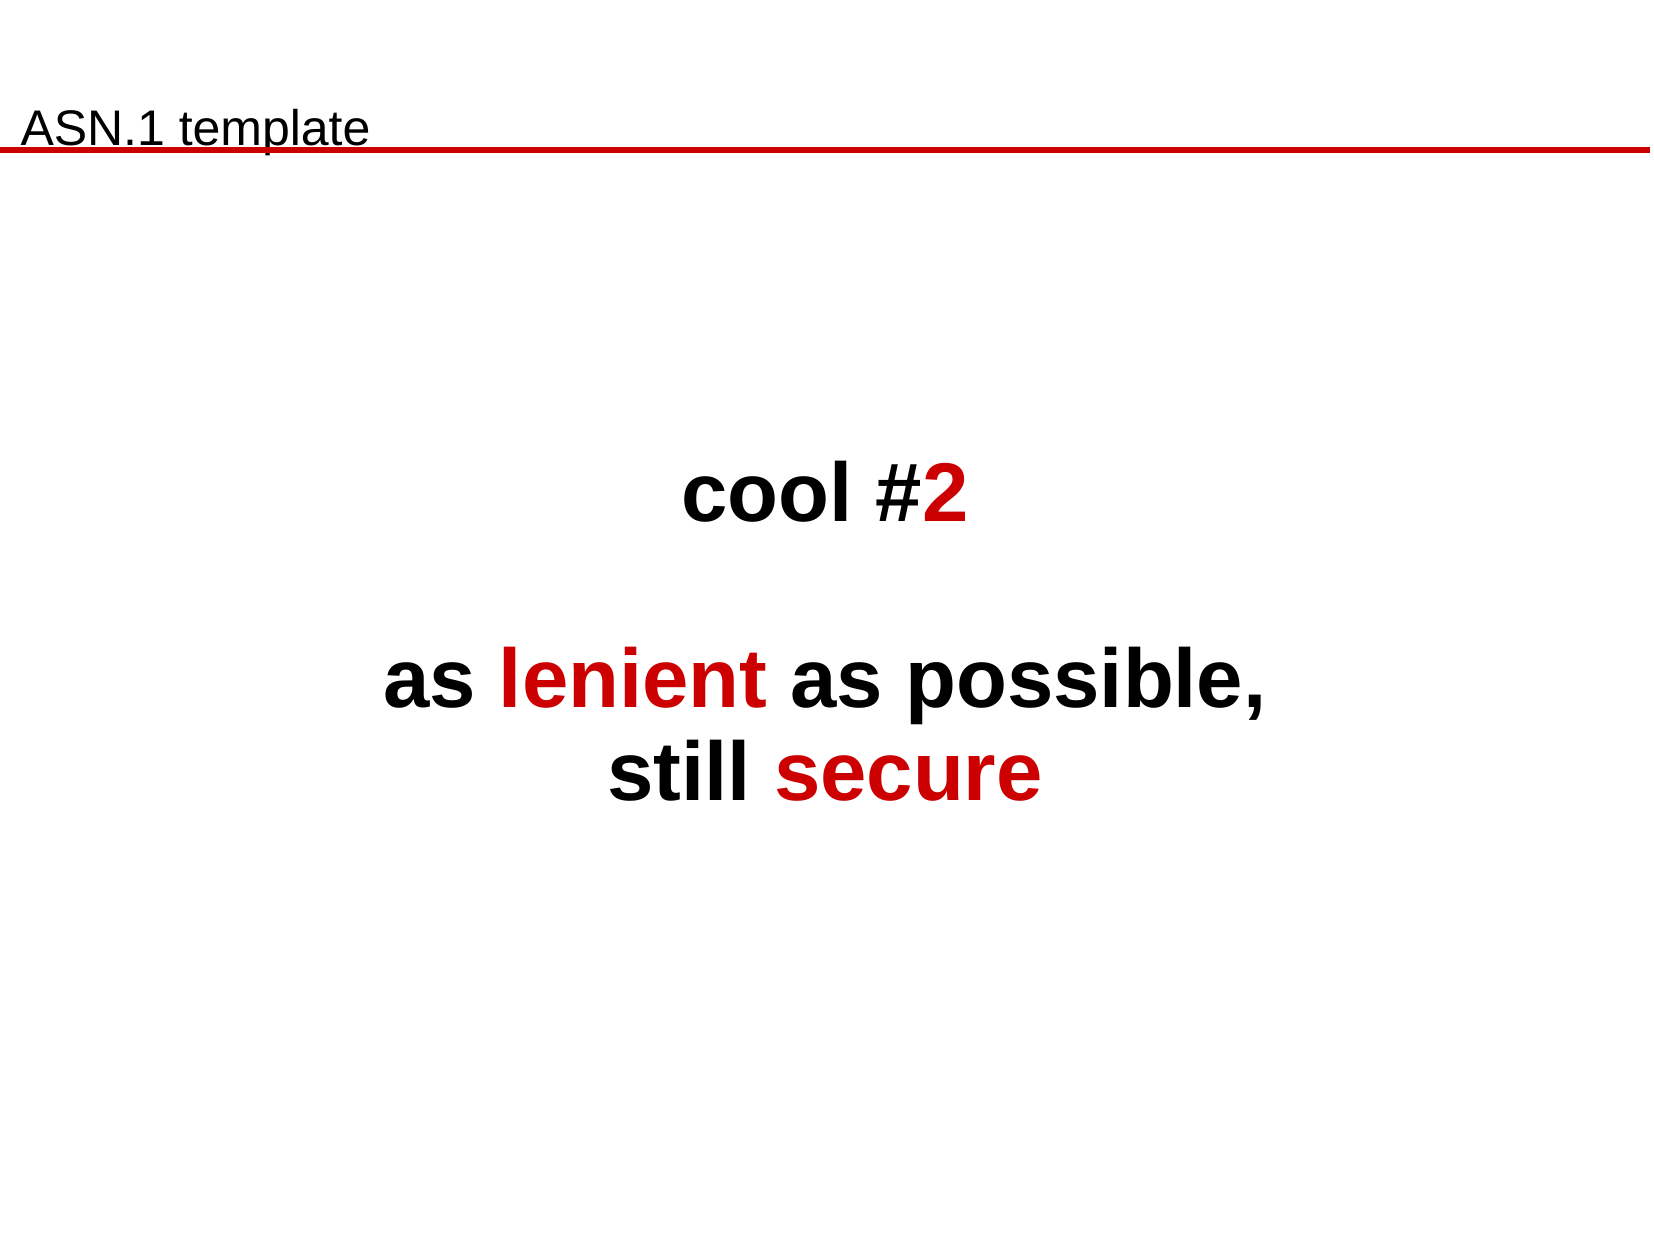

#
ASN.1 template
cool #2
as lenient as possible,
still secure